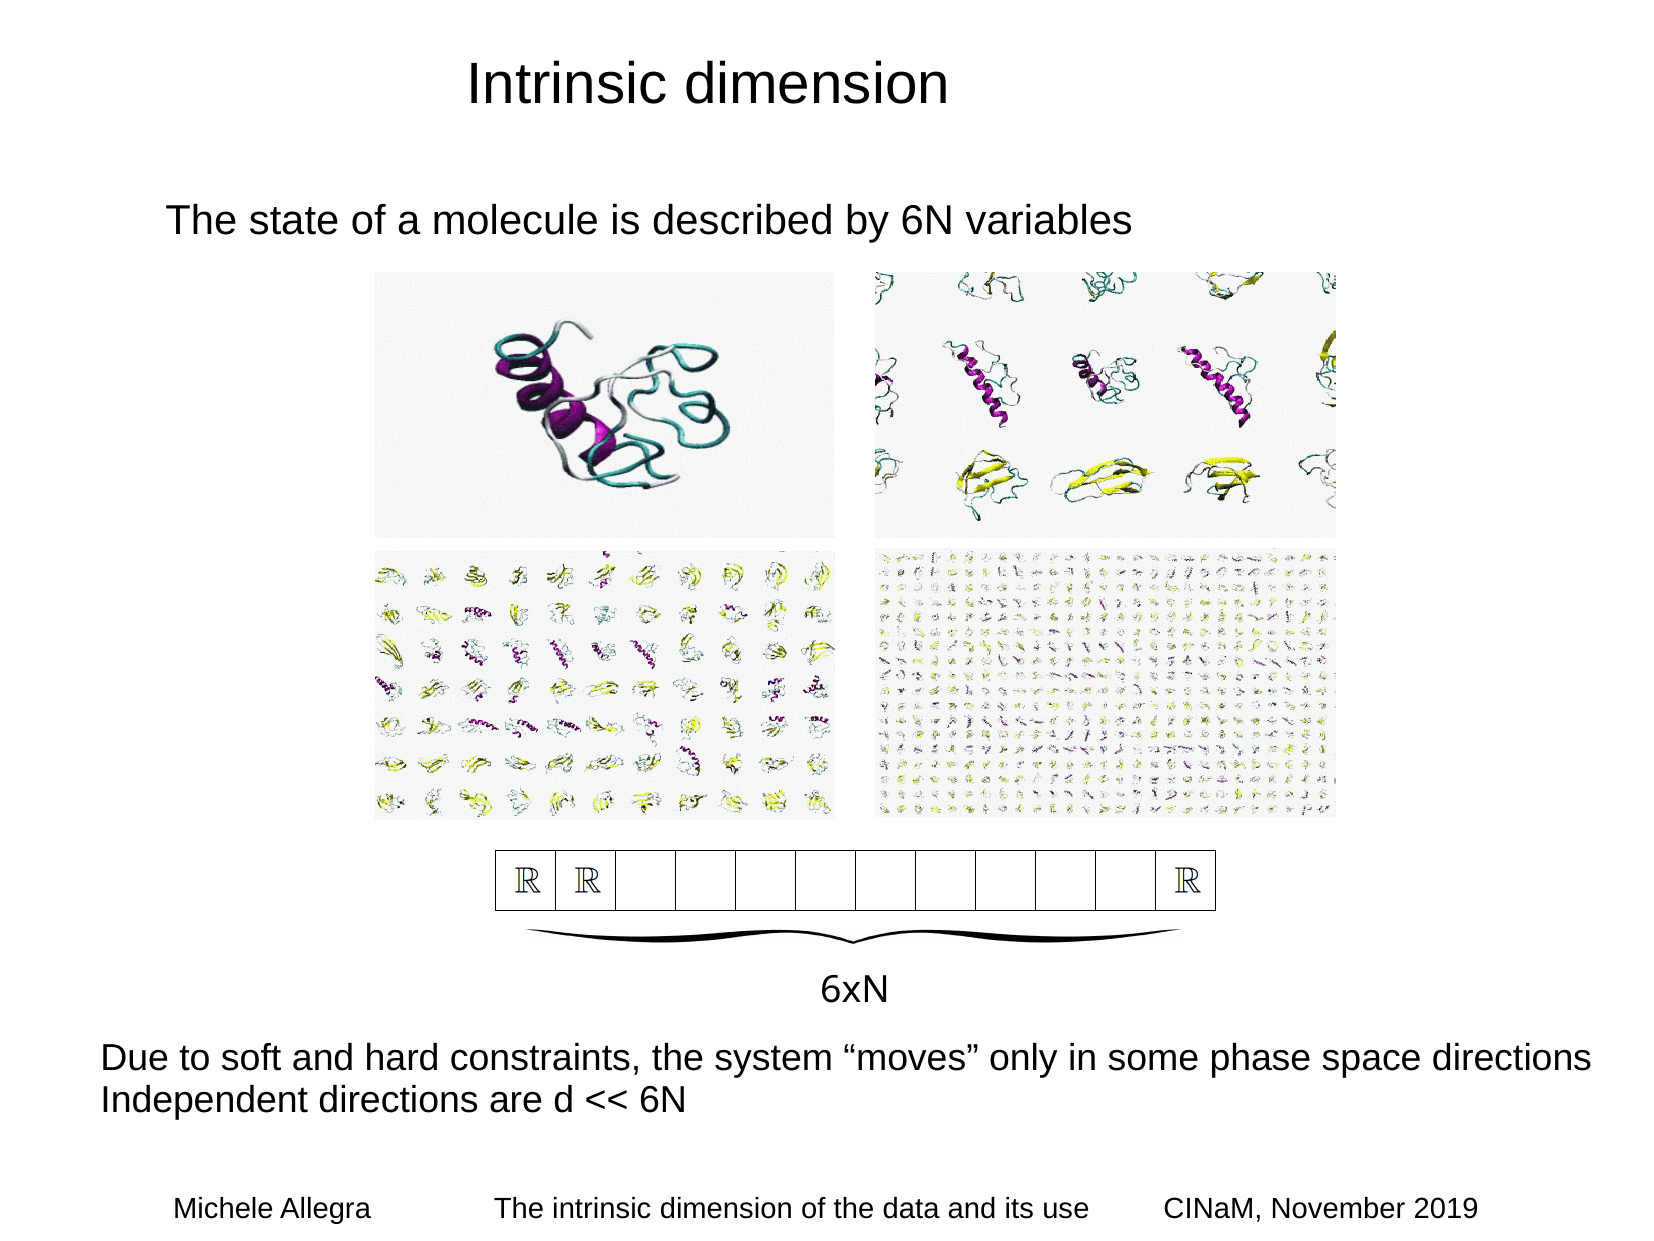

# Intrinsic dimension
The state of a molecule is described by 6N variables
6xN
Due to soft and hard constraints, the system “moves” only in some phase space directions
Independent directions are d << 6N
Michele Allegra The intrinsic dimension of the data and its use CINaM, November 2019